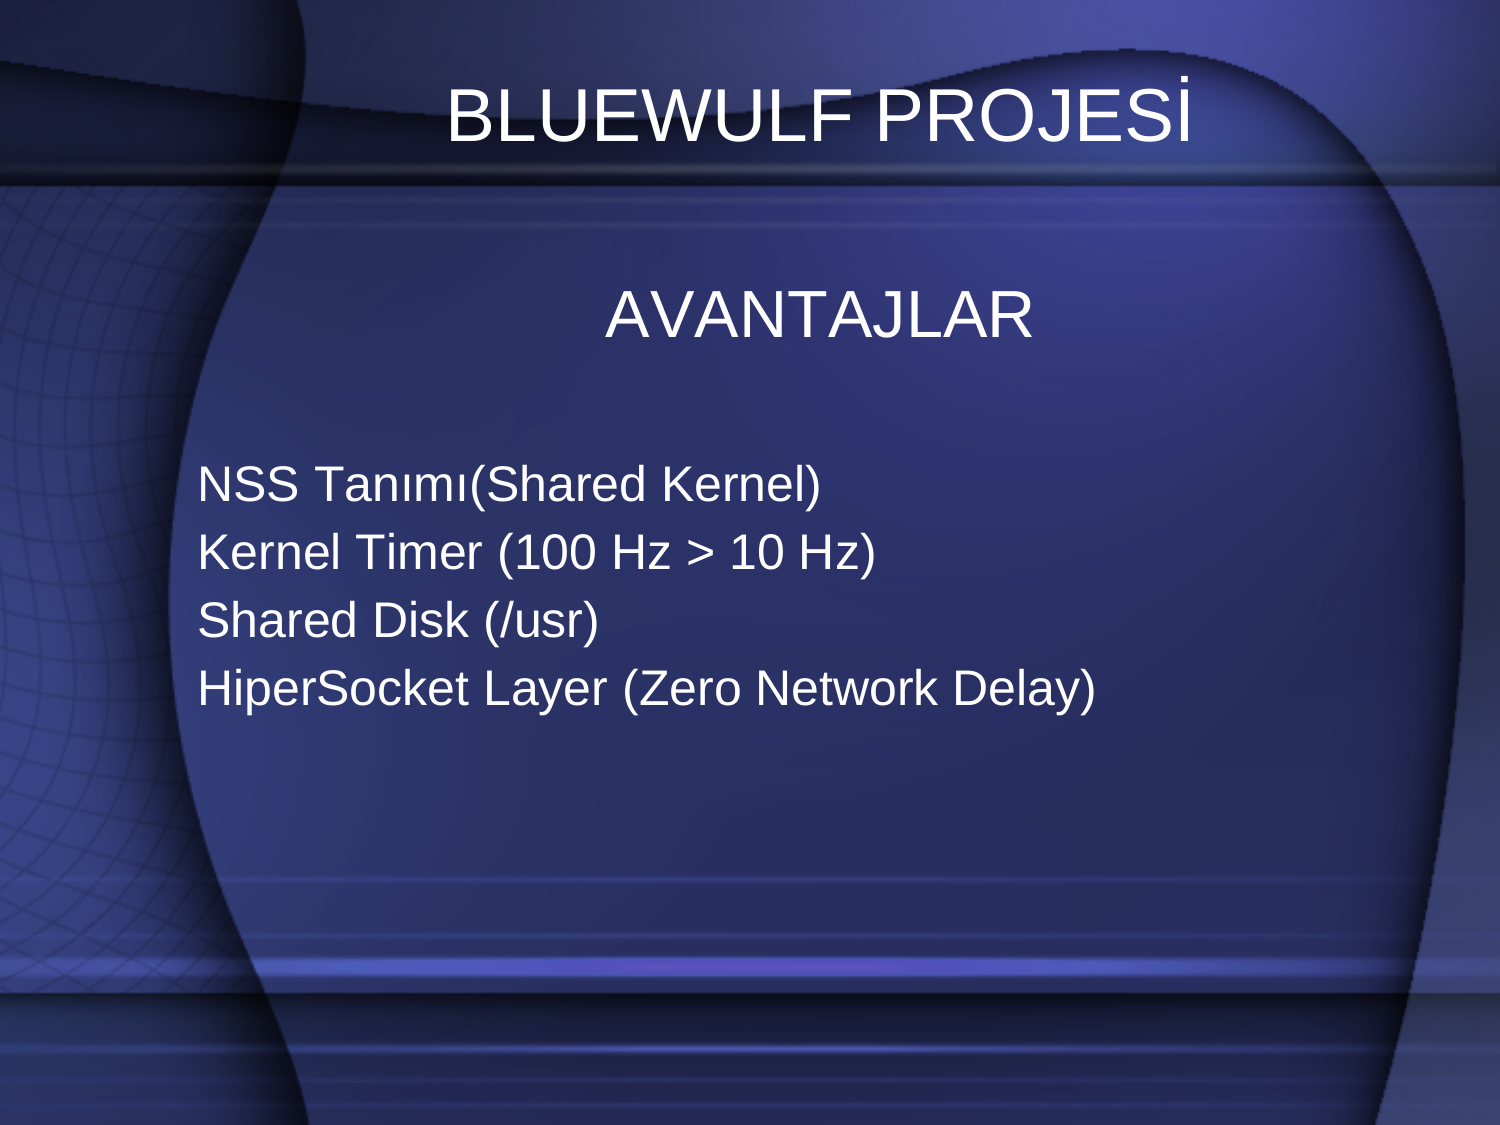

# BLUEWULF PROJESİ
AVANTAJLAR
NSS Tanımı(Shared Kernel)
Kernel Timer (100 Hz > 10 Hz)
Shared Disk (/usr)
HiperSocket Layer (Zero Network Delay)